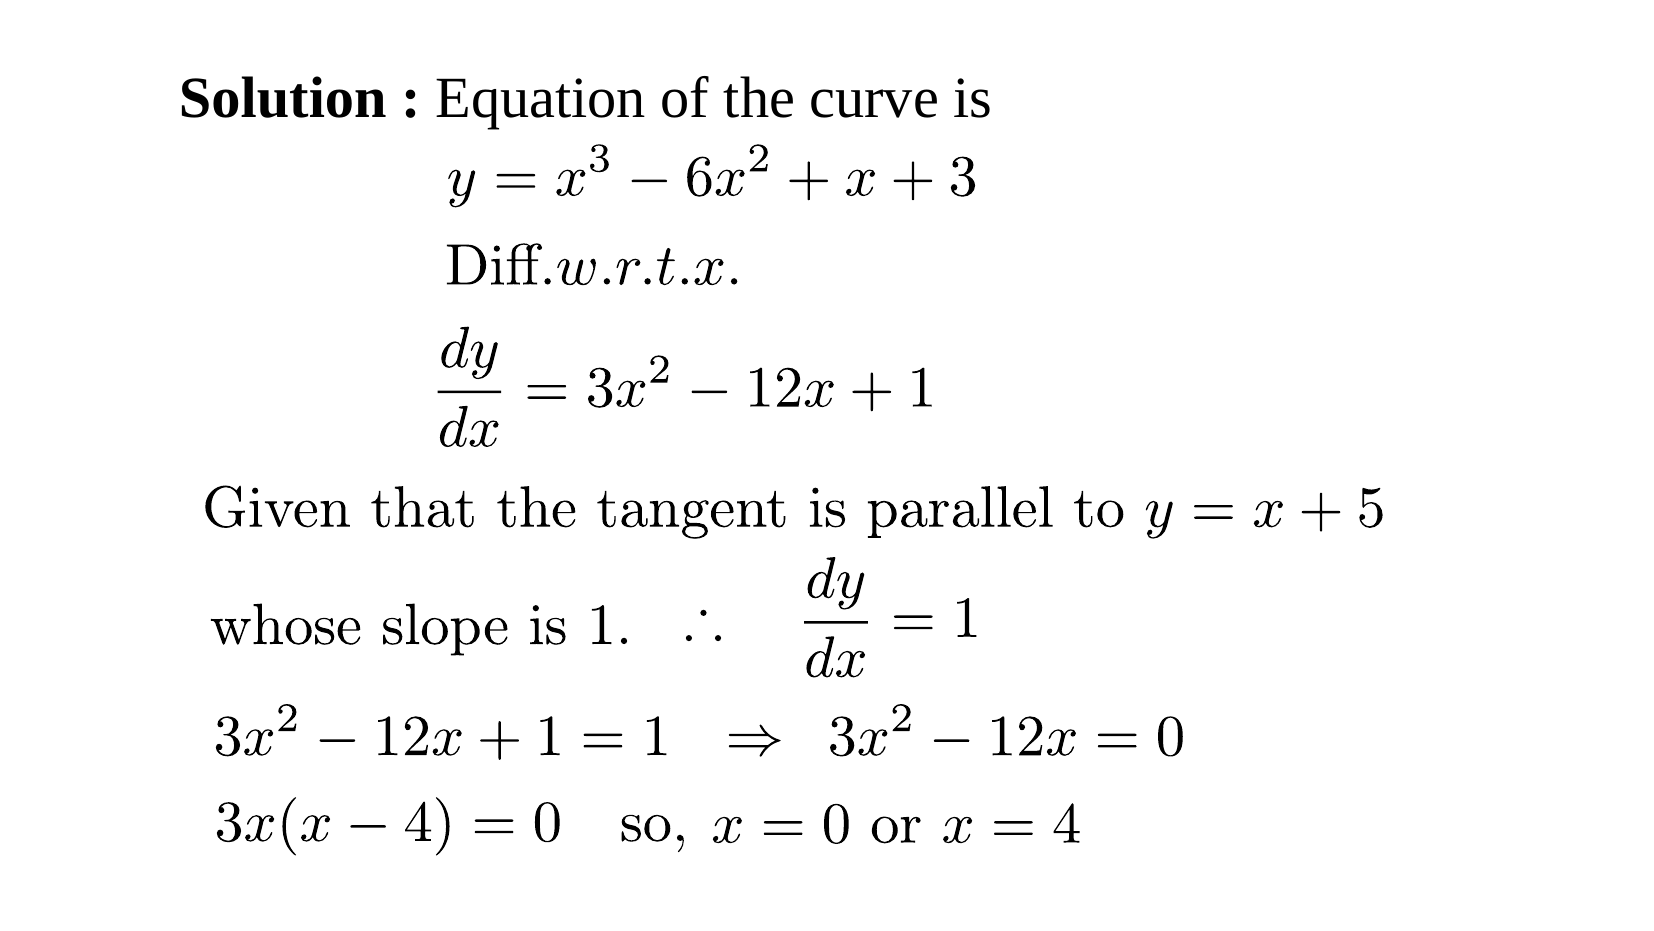

# Solution : Equation of the curve is